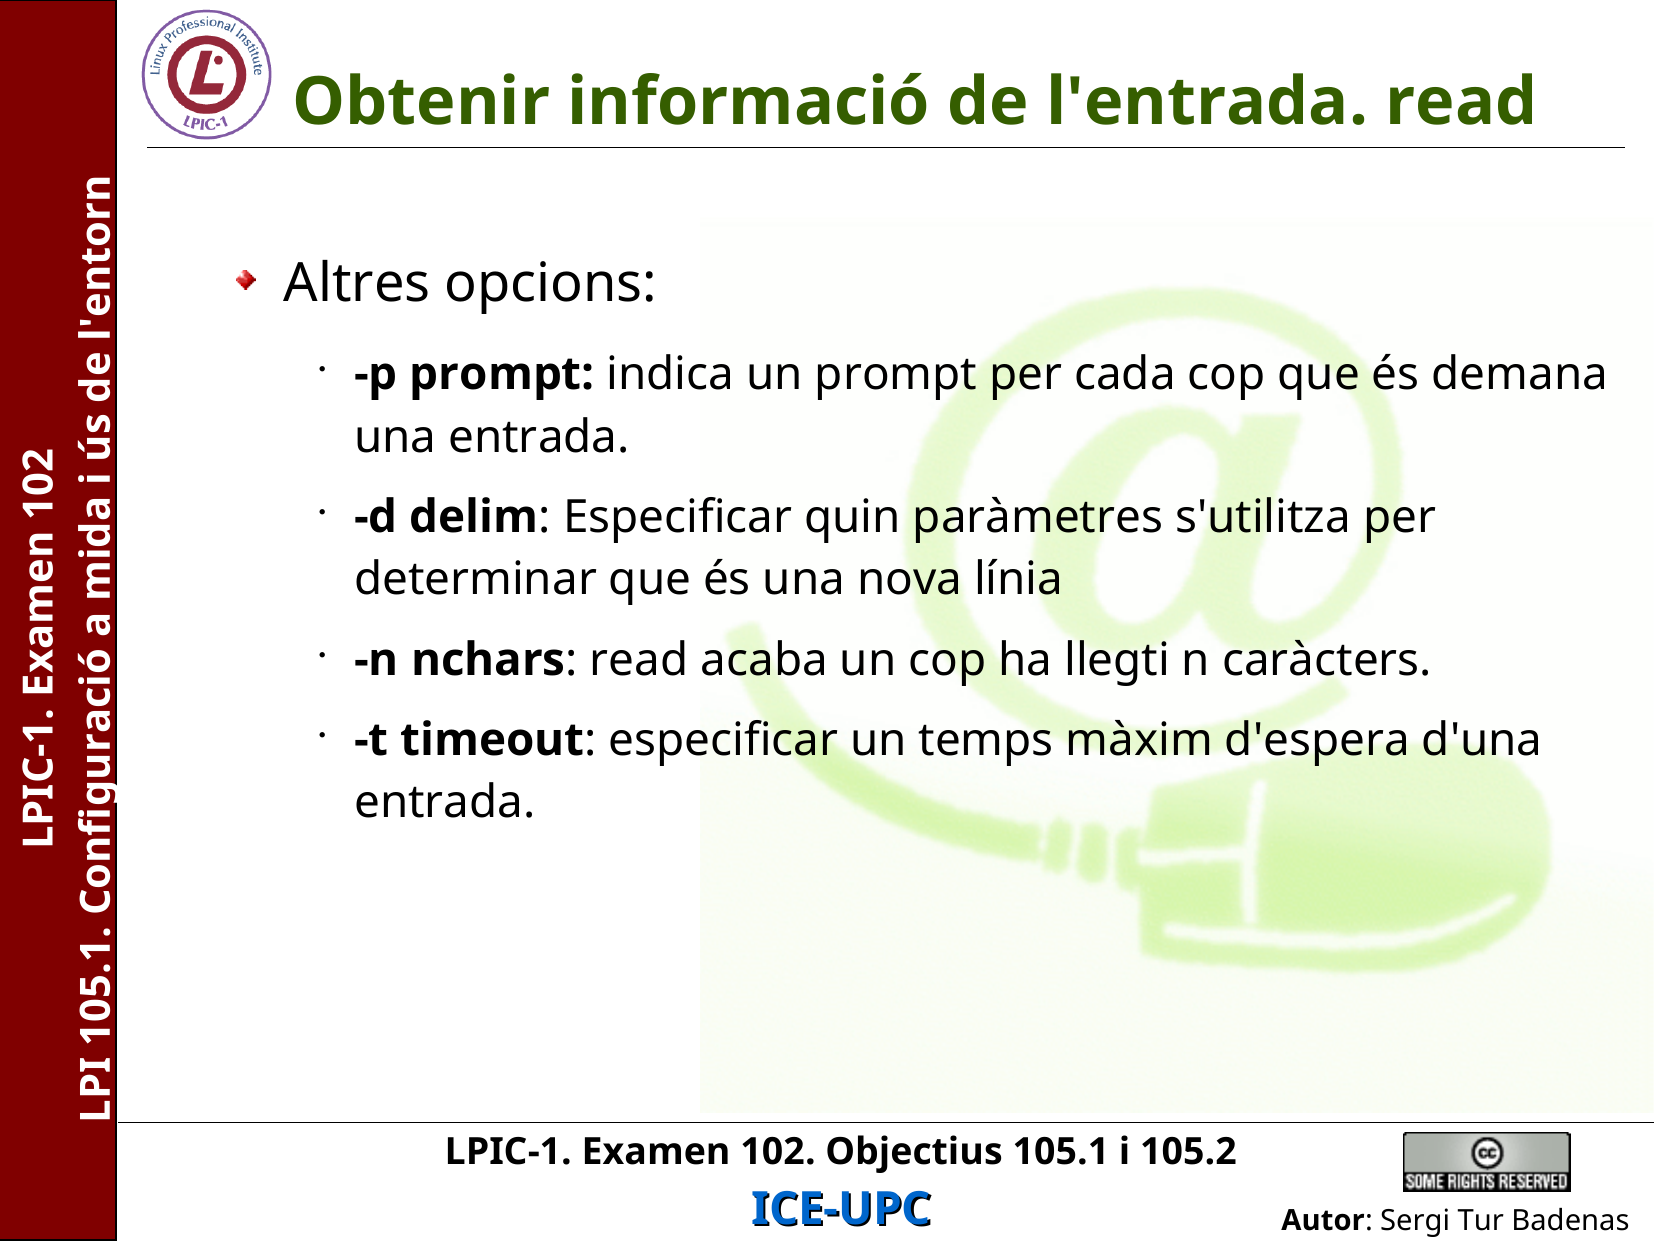

# Obtenir informació de l'entrada. read
Altres opcions:
-p prompt: indica un prompt per cada cop que és demana una entrada.
-d delim: Especificar quin paràmetres s'utilitza per determinar que és una nova línia
-n nchars: read acaba un cop ha llegti n caràcters.
-t timeout: especificar un temps màxim d'espera d'una entrada.